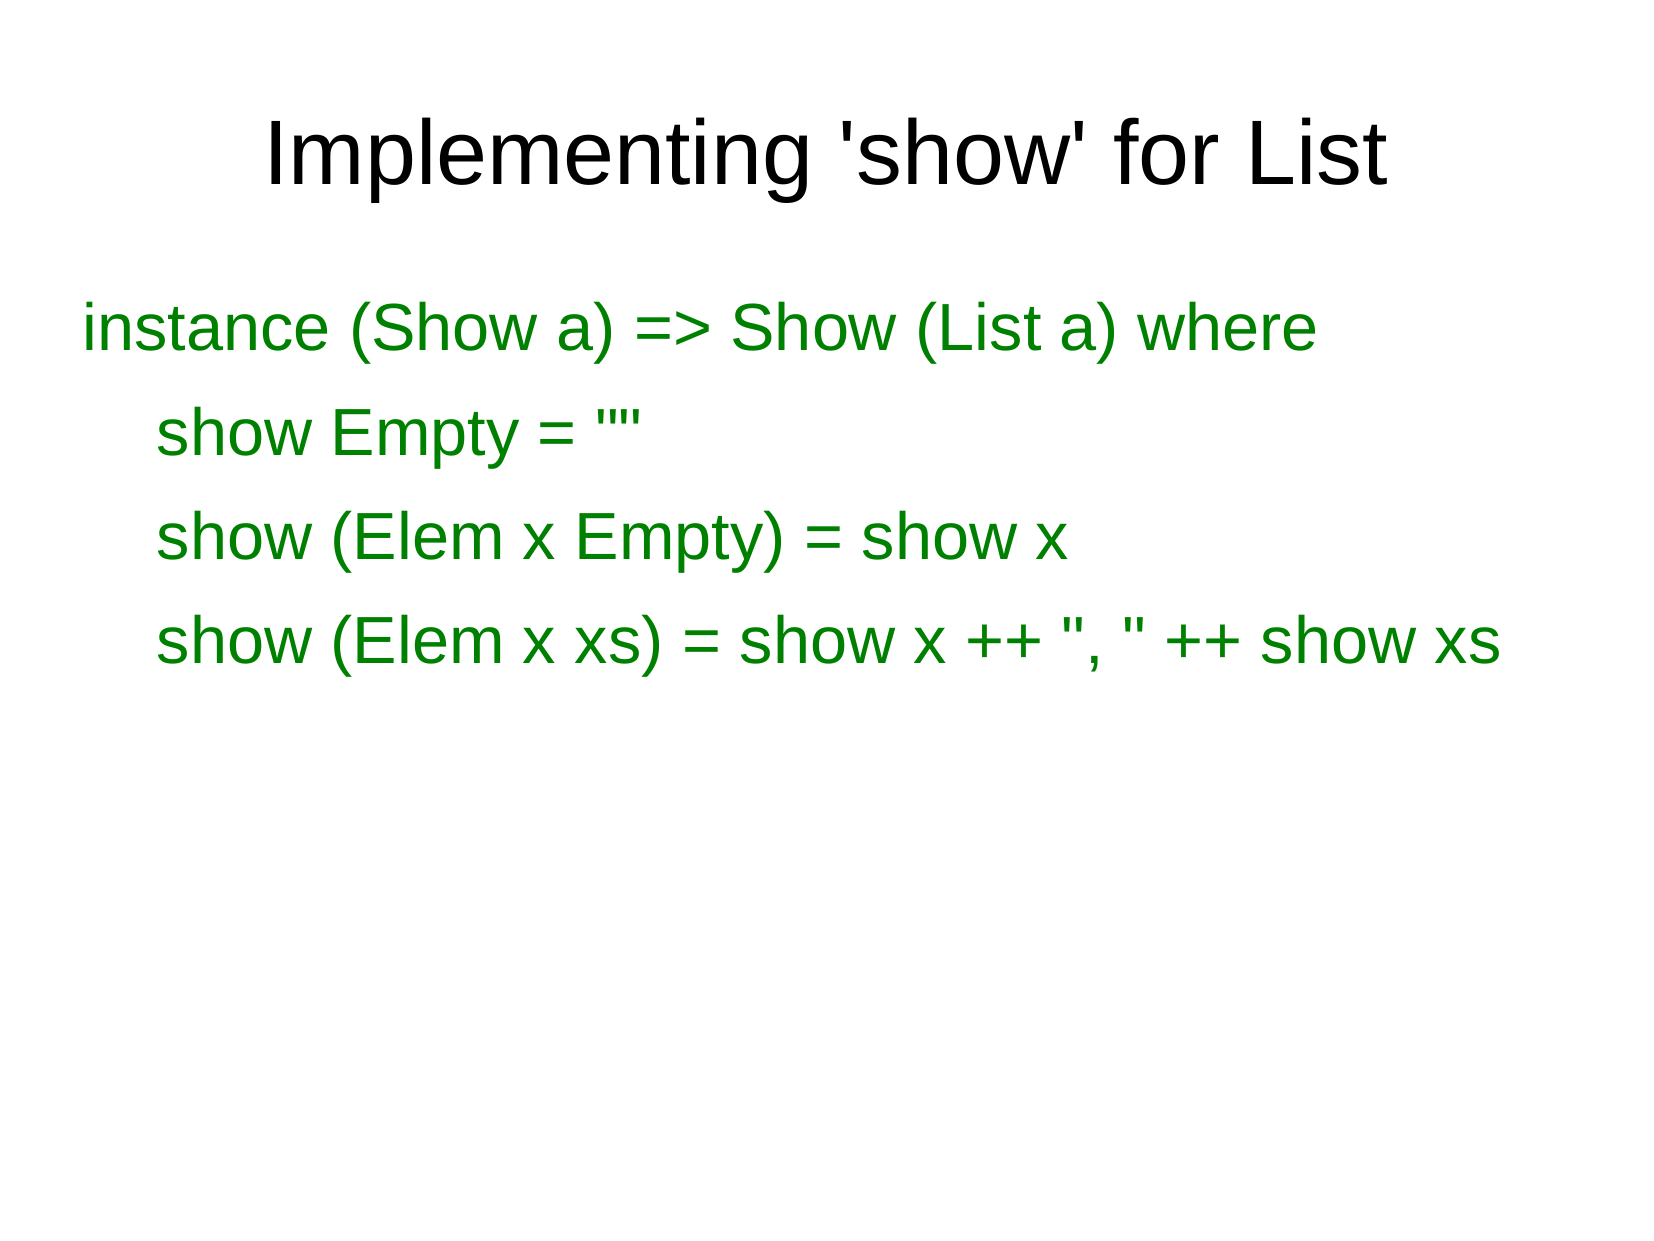

# Implementing 'show' for List
instance (Show a) => Show (List a) where
 show Empty = ""
 show (Elem x Empty) = show x
 show (Elem x xs) = show x ++ ", " ++ show xs